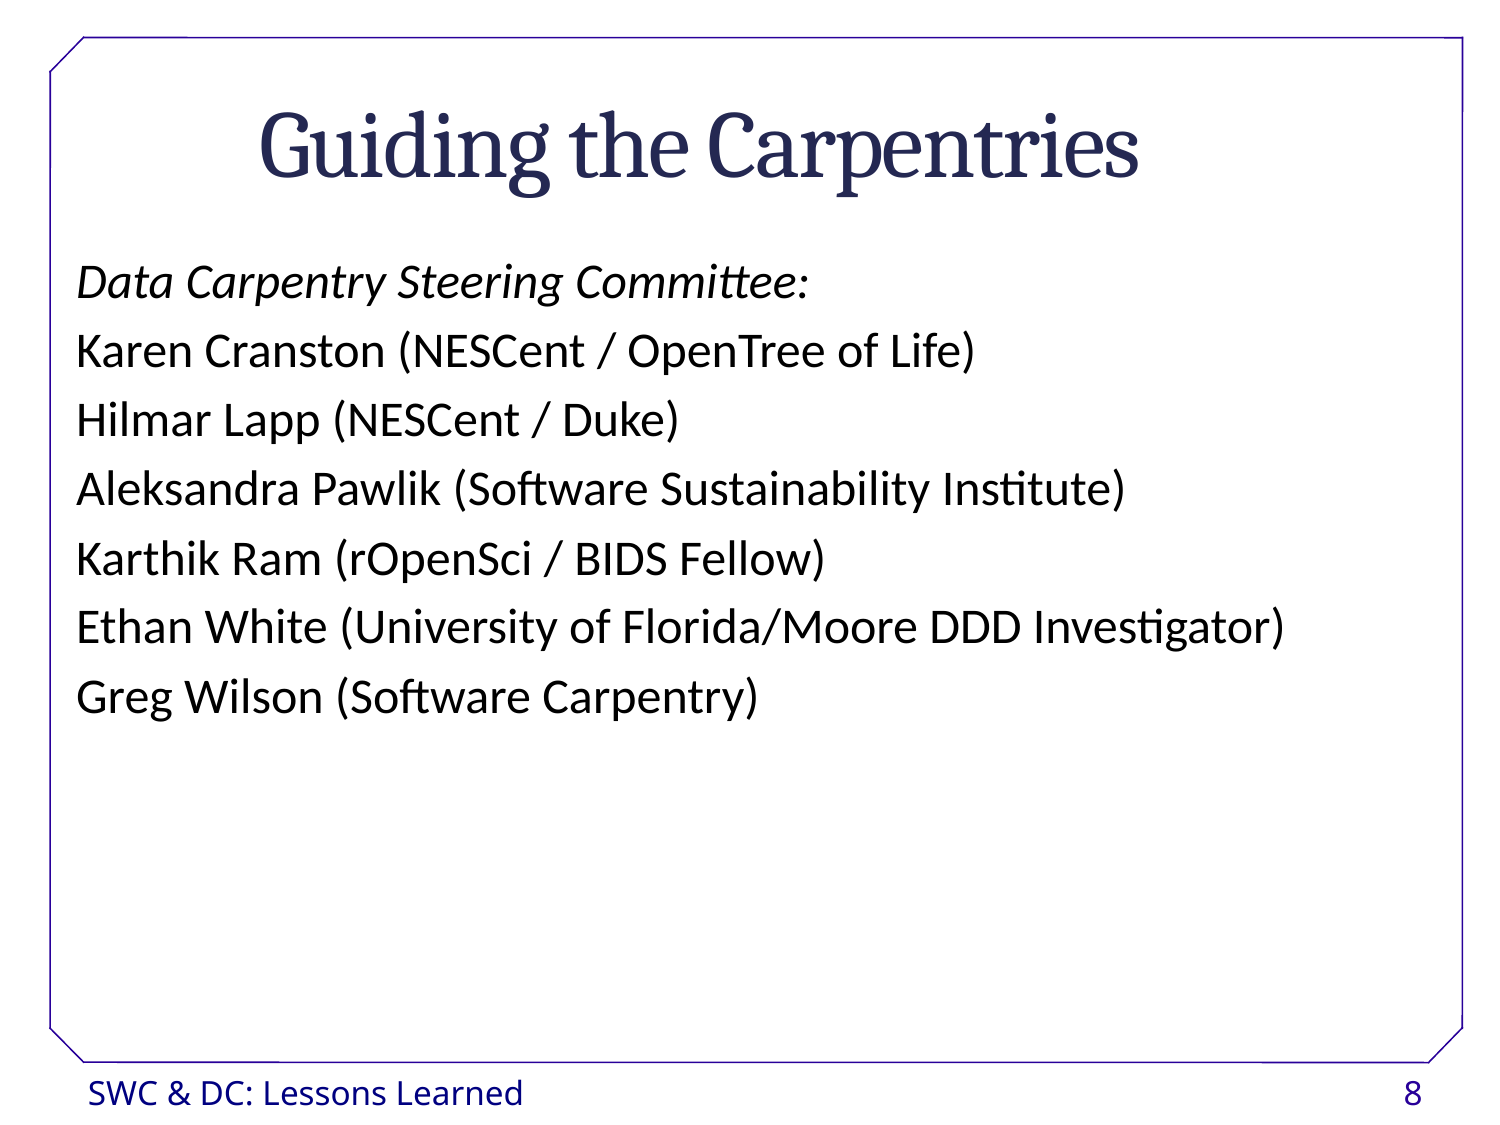

# Guiding the Carpentries
Data Carpentry Steering Committee:
Karen Cranston (NESCent / OpenTree of Life)
Hilmar Lapp (NESCent / Duke)
Aleksandra Pawlik (Software Sustainability Institute)
Karthik Ram (rOpenSci / BIDS Fellow)
Ethan White (University of Florida/Moore DDD Investigator)
Greg Wilson (Software Carpentry)